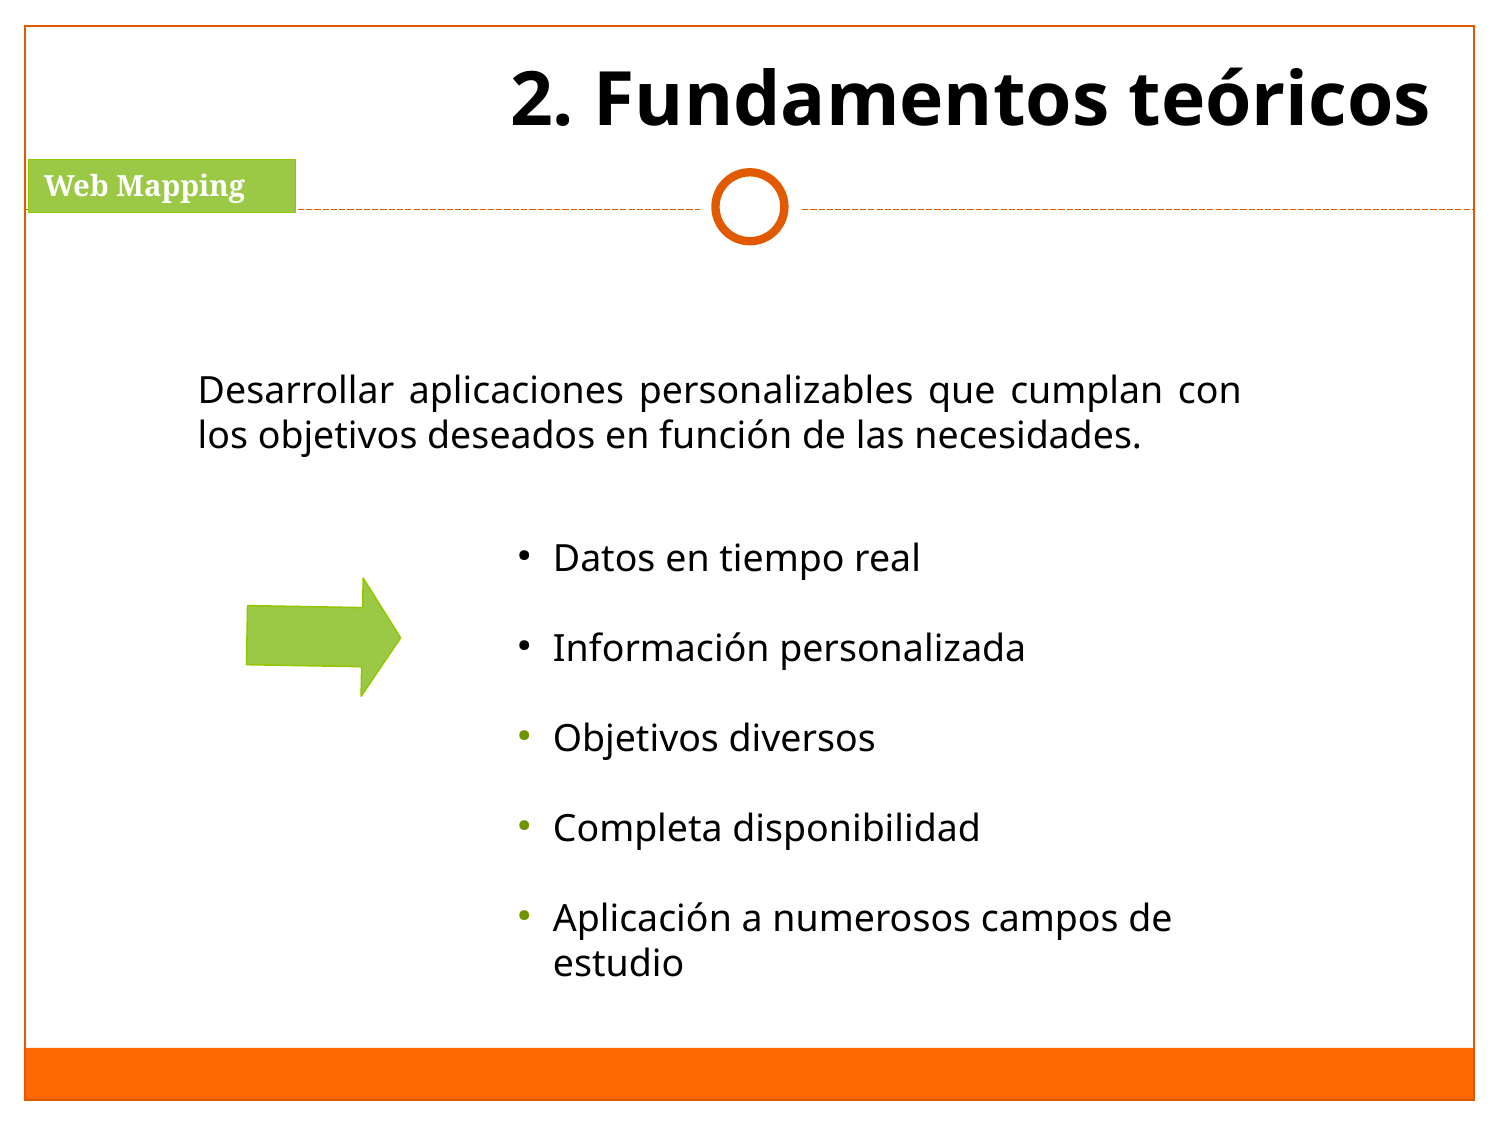

2. Fundamentos teóricos
Web Mapping
Desarrollar aplicaciones personalizables que cumplan con los objetivos deseados en función de las necesidades.
Datos en tiempo real
Información personalizada
Objetivos diversos
Completa disponibilidad
Aplicación a numerosos campos de estudio